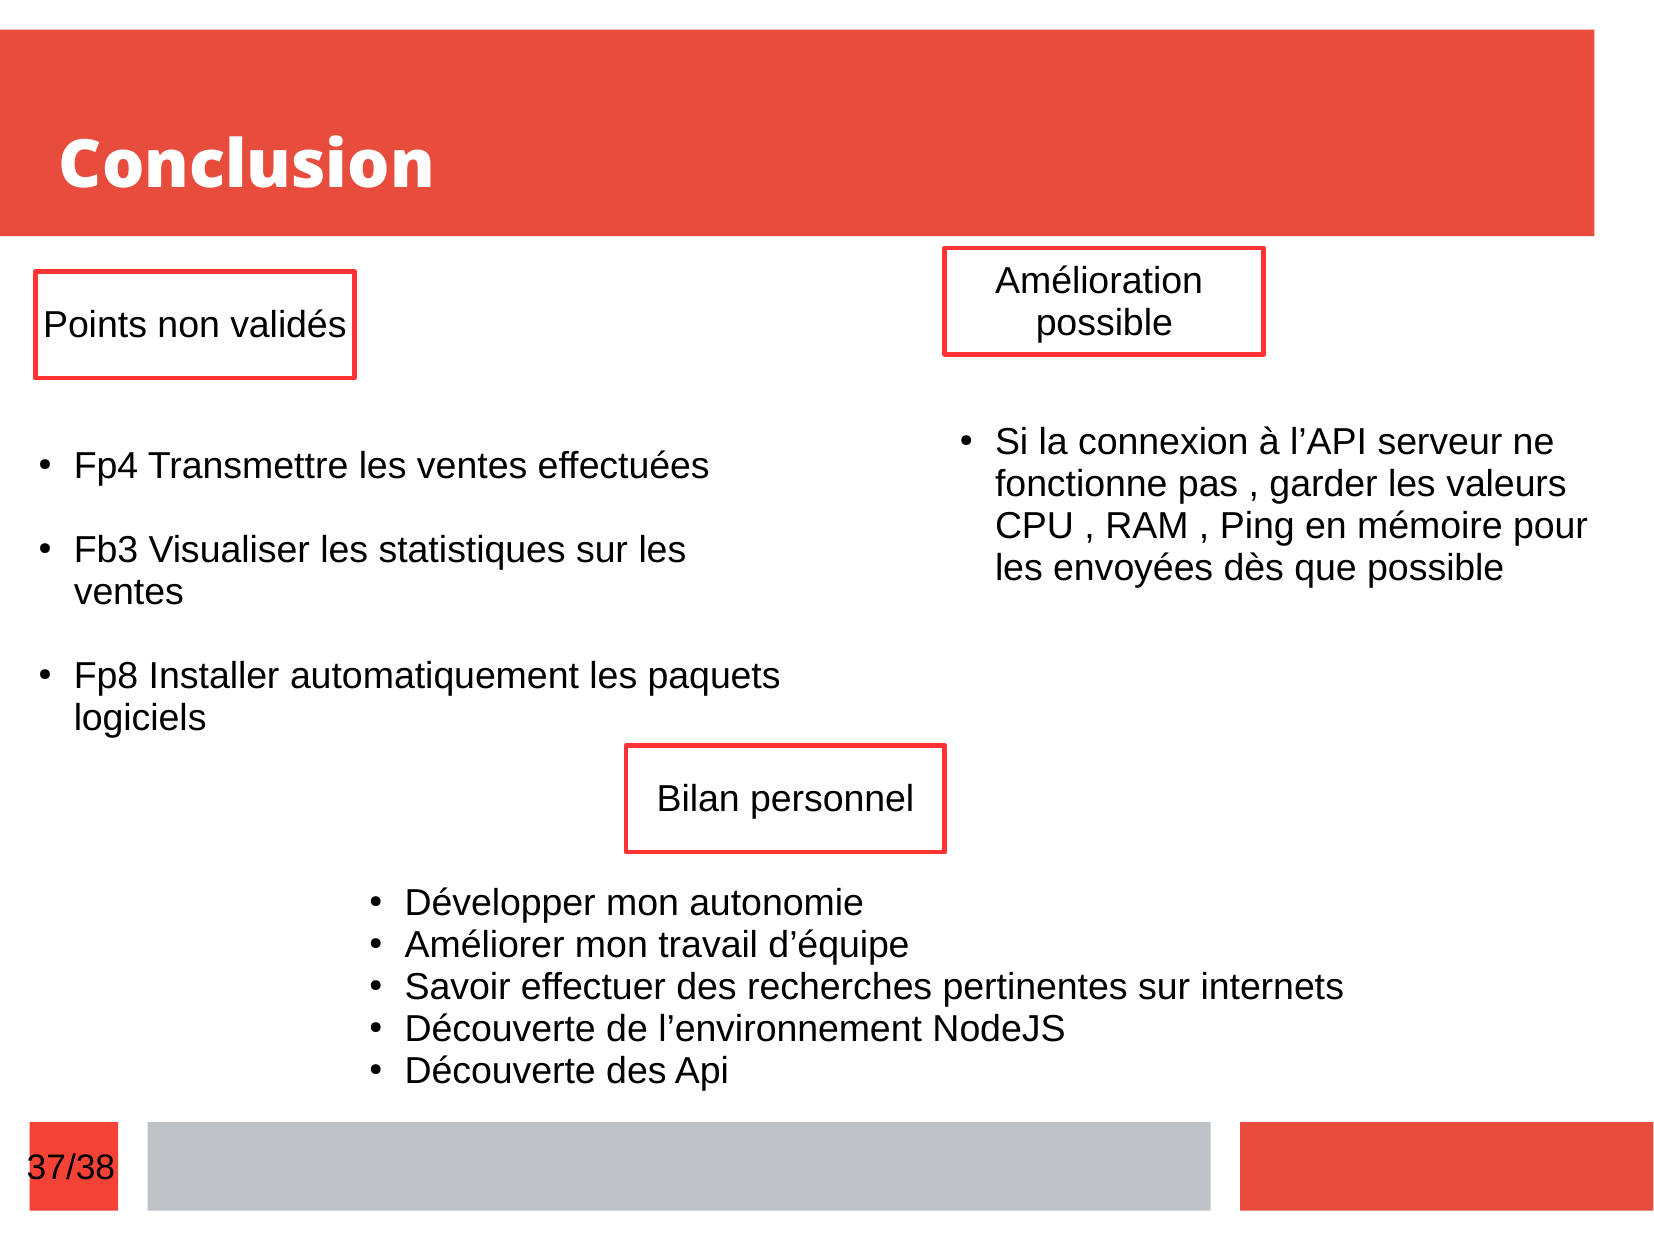

# Conclusion
Amélioration
possible
Points non validés
Si la connexion à l’API serveur ne fonctionne pas , garder les valeurs CPU , RAM , Ping en mémoire pour les envoyées dès que possible
Fp4 Transmettre les ventes effectuées
Fb3 Visualiser les statistiques sur les ventes
Fp8 Installer automatiquement les paquets logiciels
Bilan personnel
Développer mon autonomie
Améliorer mon travail d’équipe
Savoir effectuer des recherches pertinentes sur internets
Découverte de l’environnement NodeJS
Découverte des Api